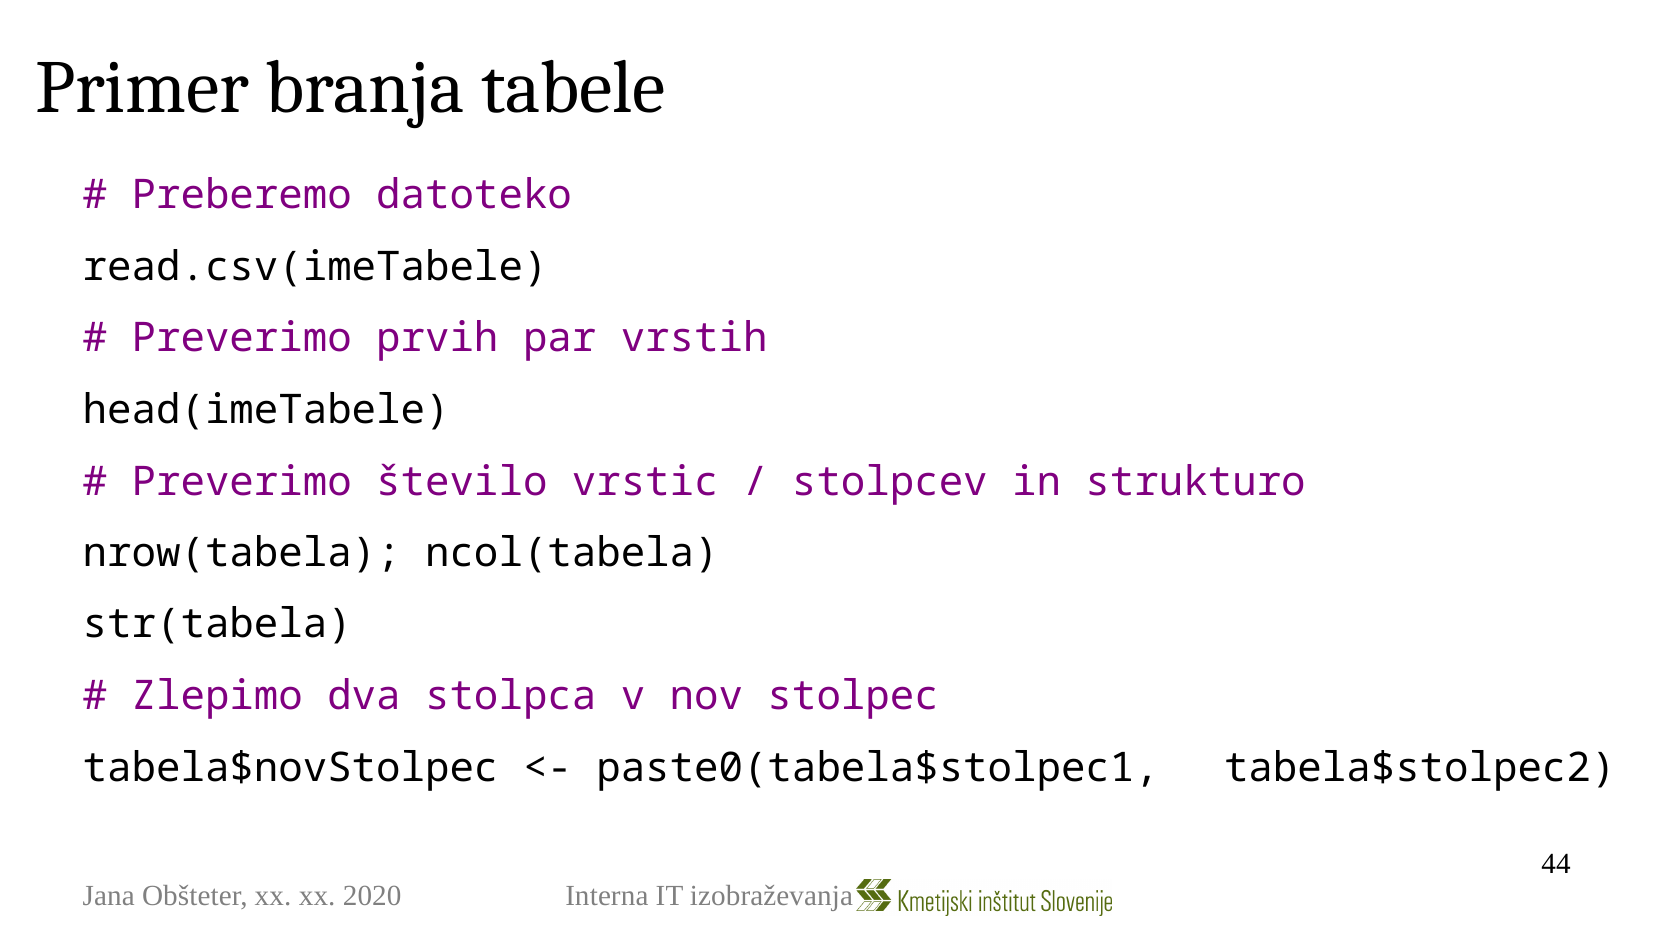

# Primer branja tabele
# Preberemo datoteko
read.csv(imeTabele)
# Preverimo prvih par vrstih
head(imeTabele)
# Preverimo število vrstic / stolpcev in strukturo
nrow(tabela); ncol(tabela)
str(tabela)
# Zlepimo dva stolpca v nov stolpec
tabela$novStolpec <- paste0(tabela$stolpec1, 															 tabela$stolpec2)
44